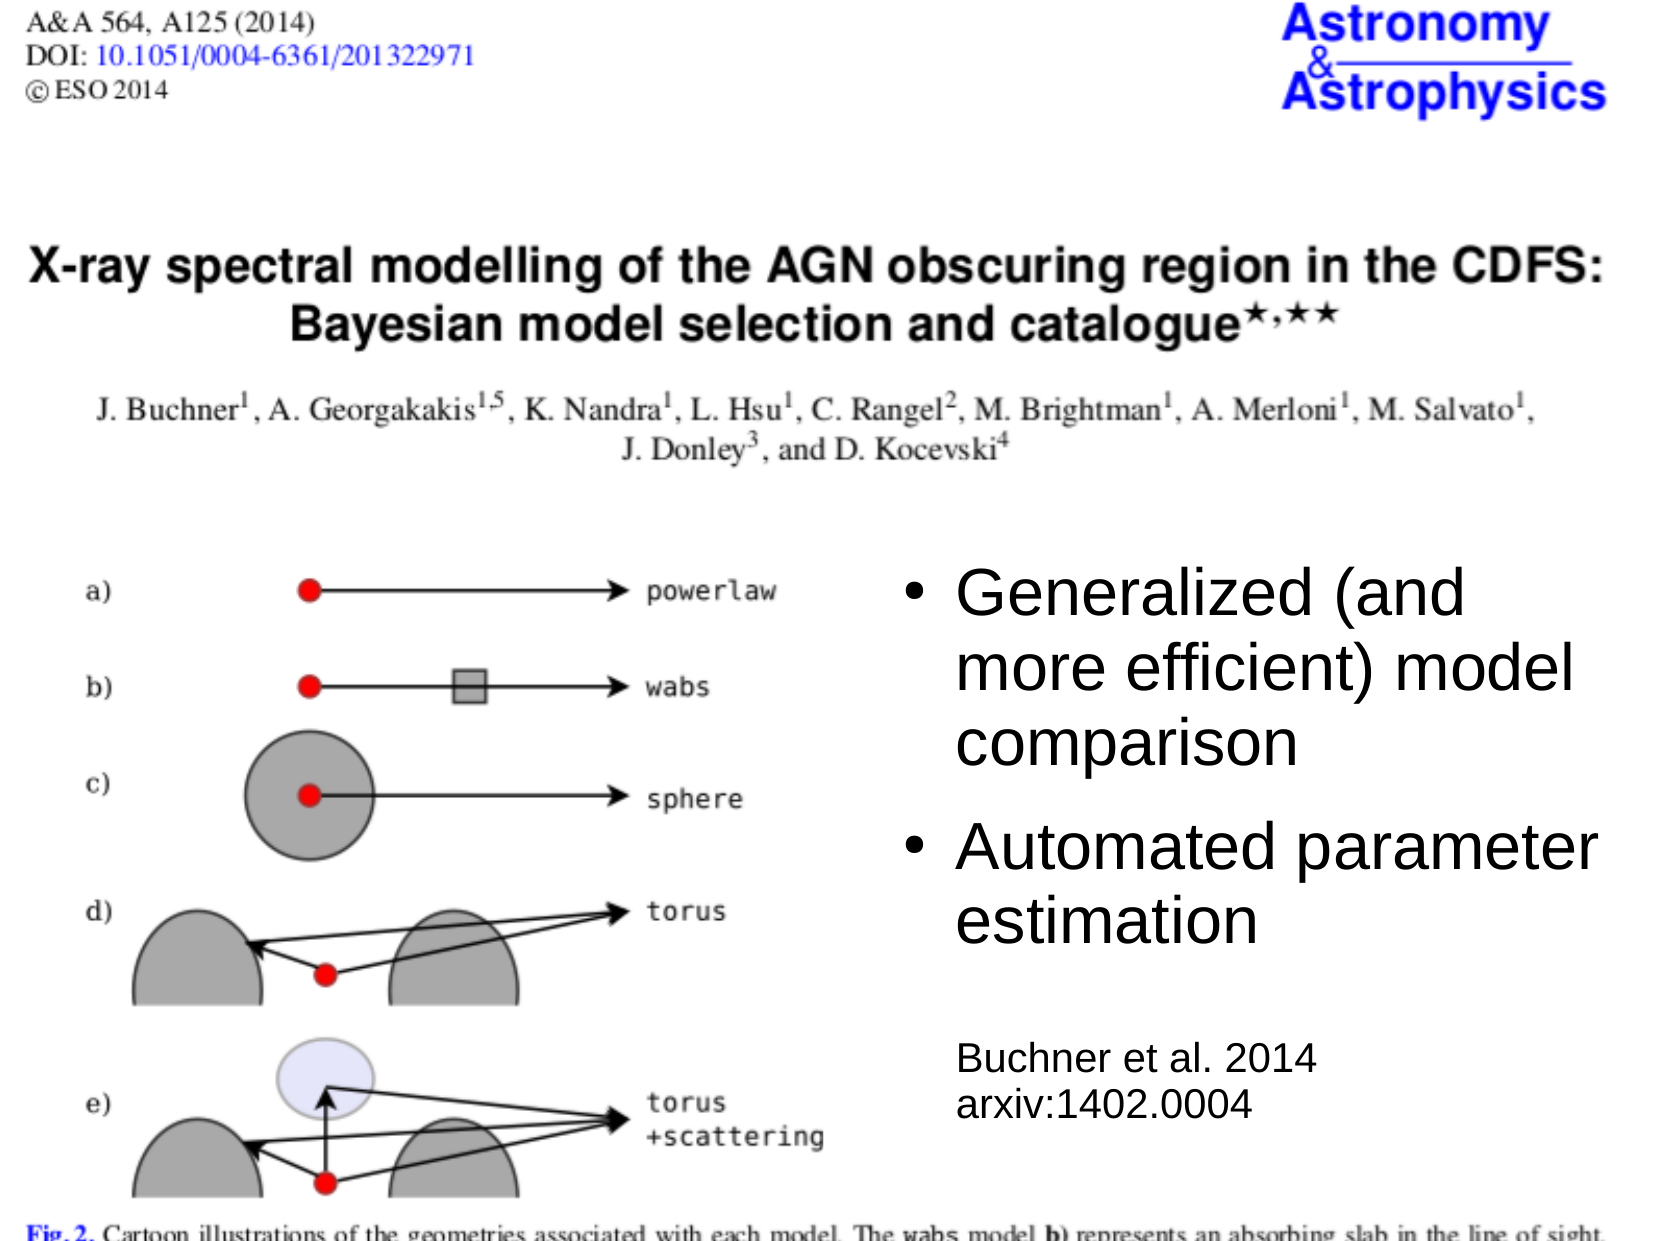

# Model comparison
Generalized (and more efficient) model comparison
Automated parameter estimation
Buchner et al. 2014
arxiv:1402.0004